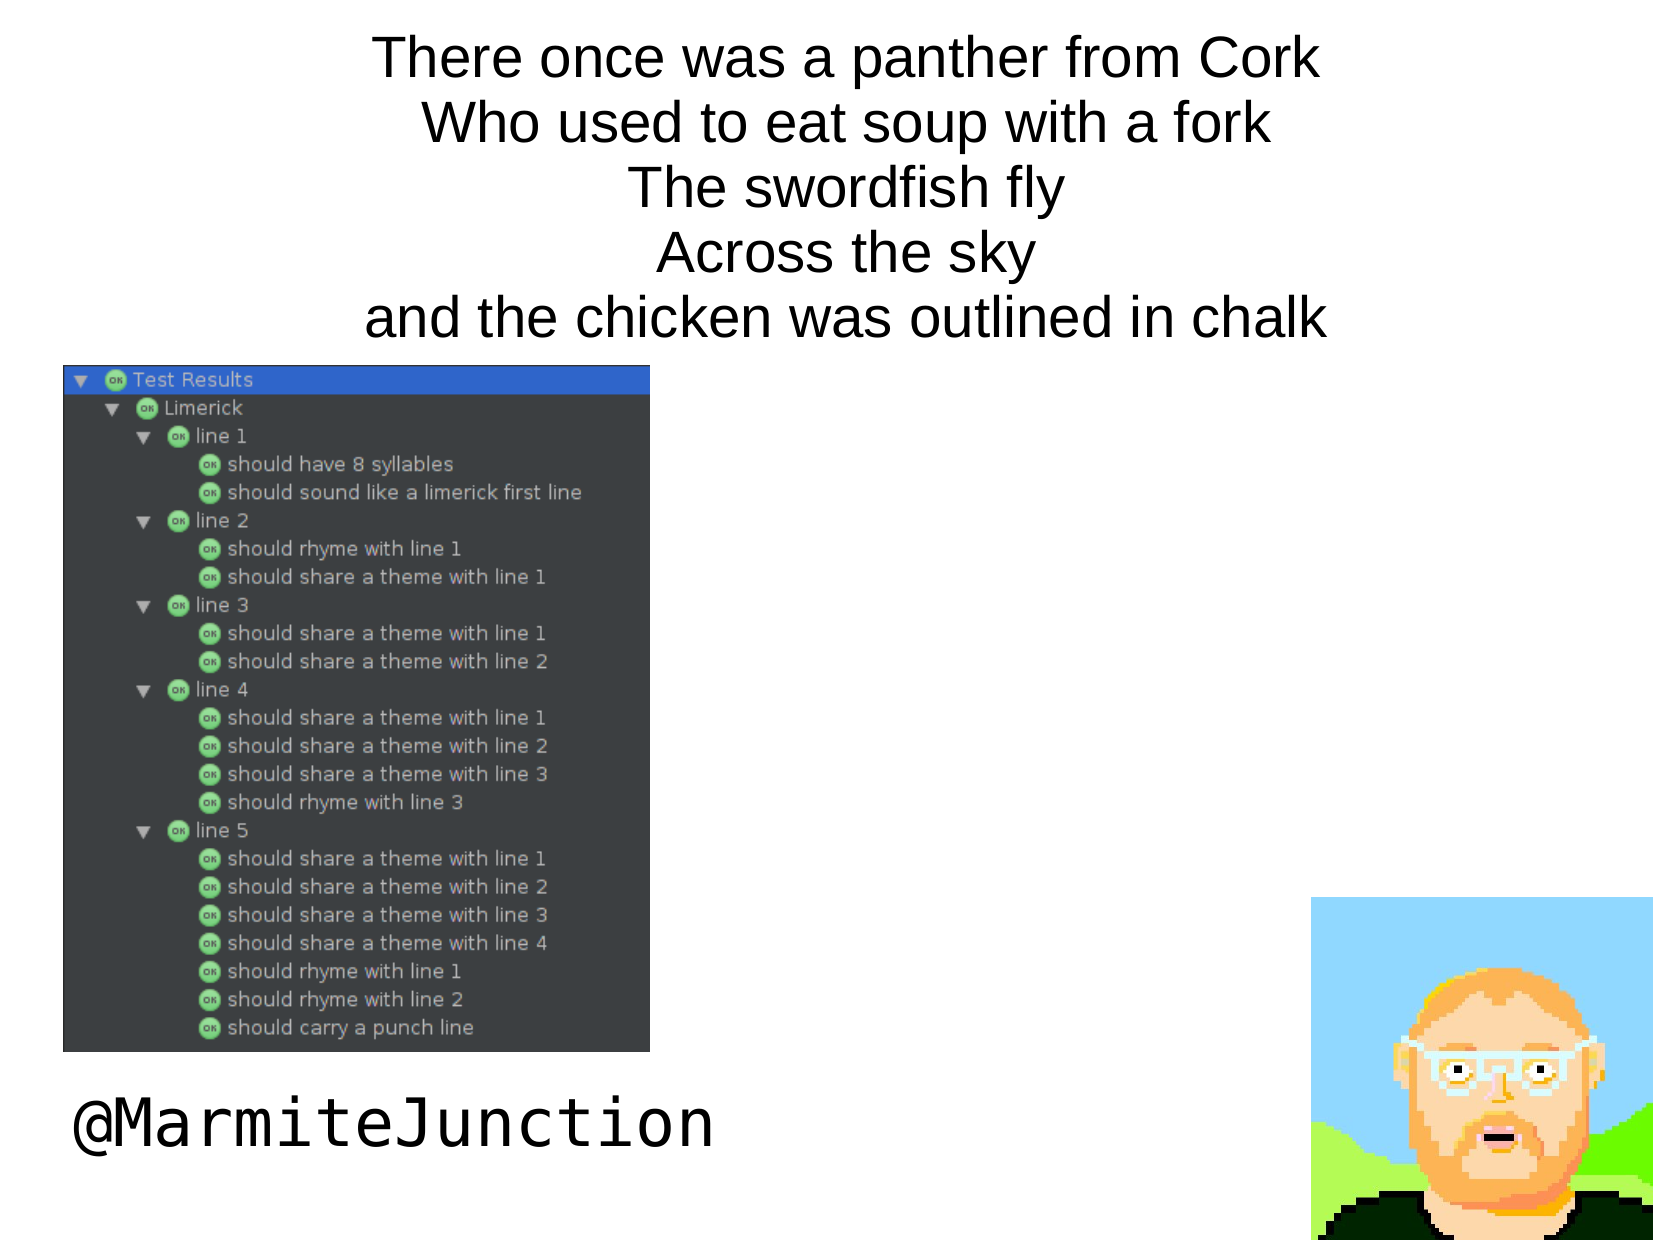

There once was a panther from Cork
Who used to eat soup with a fork
The swordfish fly
Across the sky
and the chicken was outlined in chalk
@MarmiteJunction